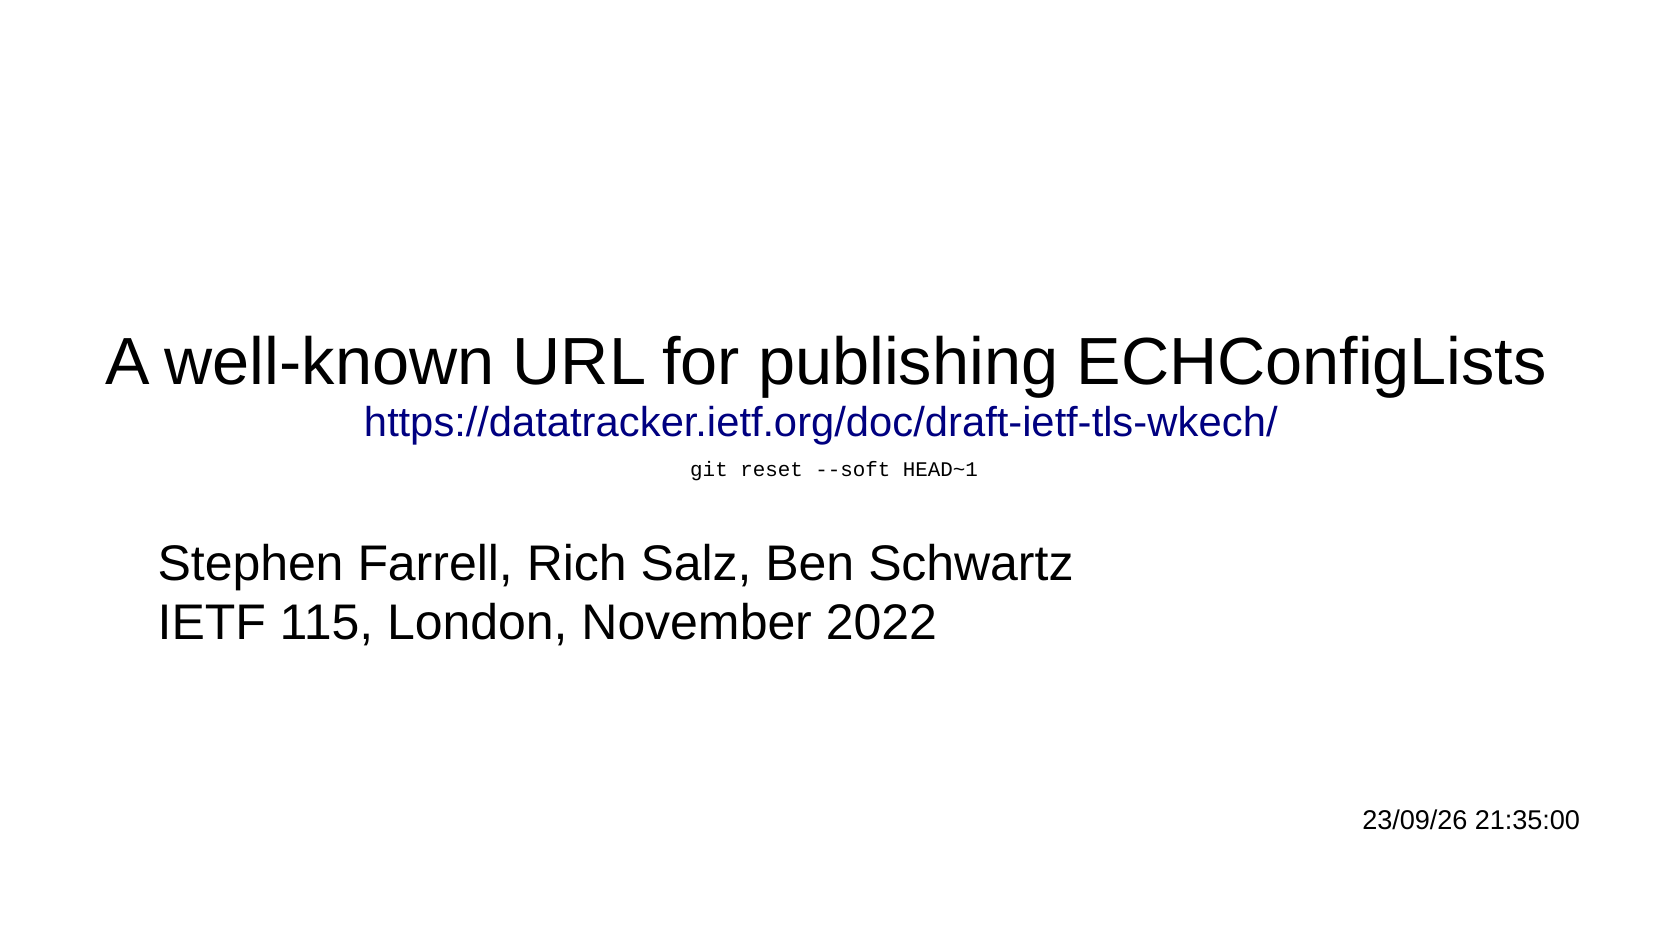

# A well-known URL for publishing ECHConfigLists
https://datatracker.ietf.org/doc/draft-ietf-tls-wkech/
	Stephen Farrell, Rich Salz, Ben Schwartz
	IETF 115, London, November 2022
git reset --soft HEAD~1